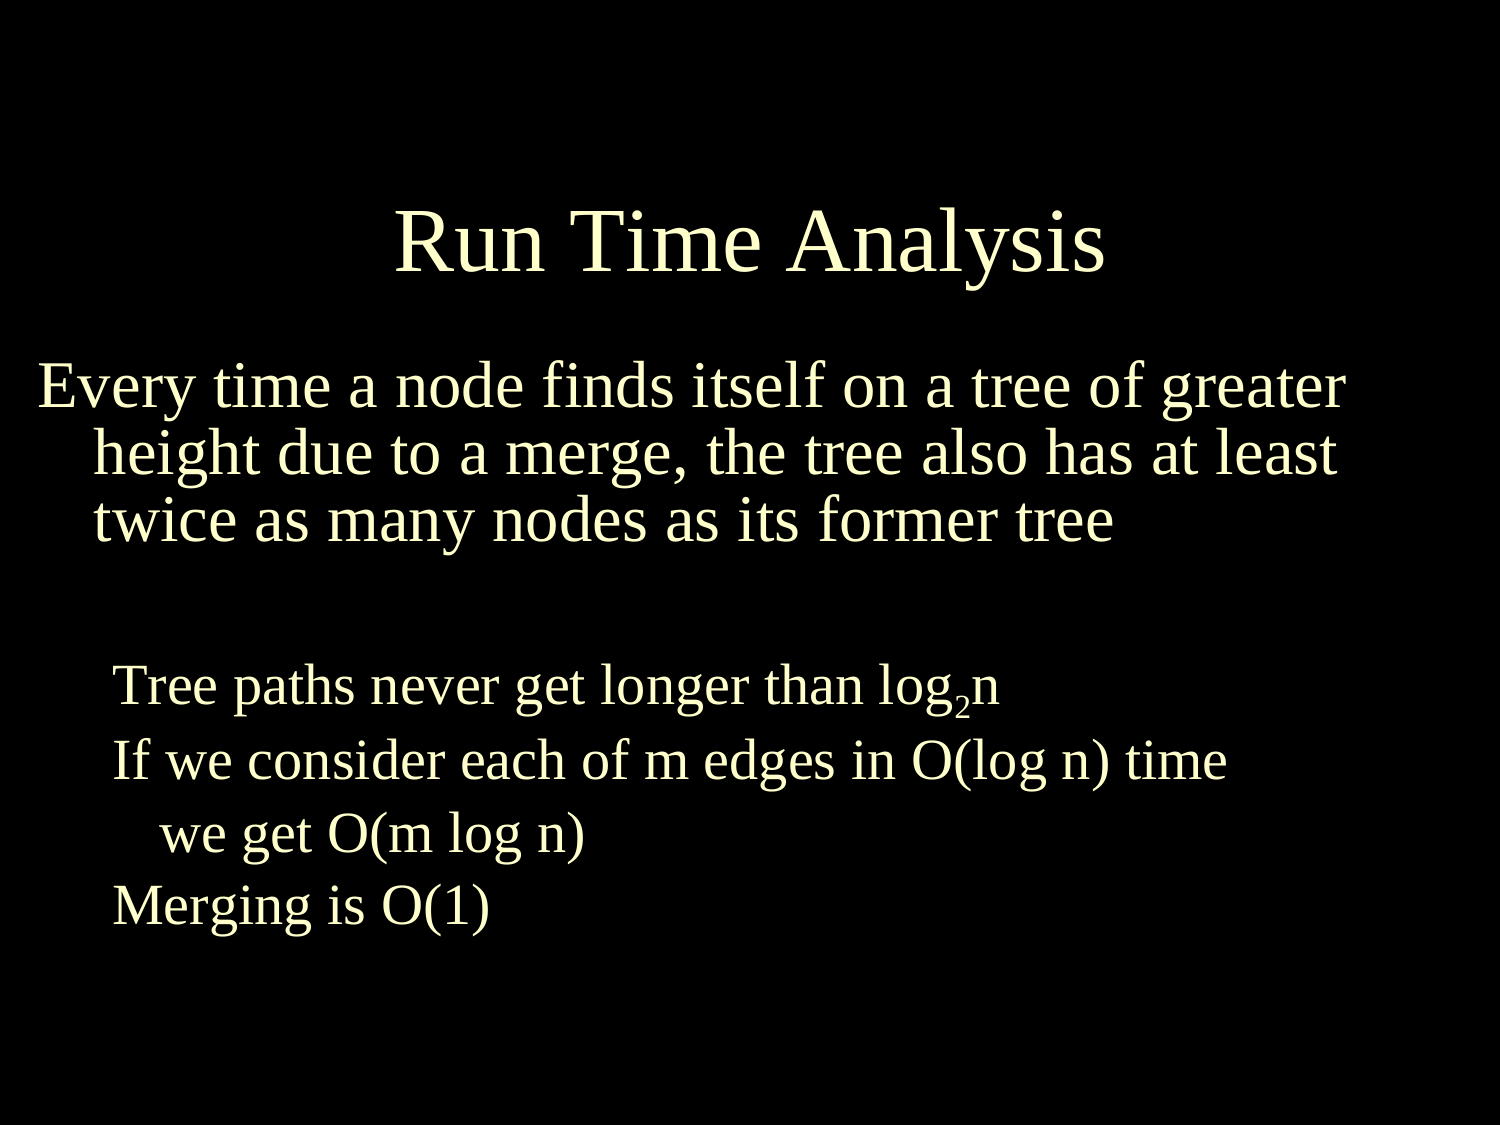

# Run Time Analysis
Every time a node finds itself on a tree of greater height due to a merge, the tree also has at least twice as many nodes as its former tree
Tree paths never get longer than log2n
If we consider each of m edges in O(log n) time
	we get O(m log n)
Merging is O(1)